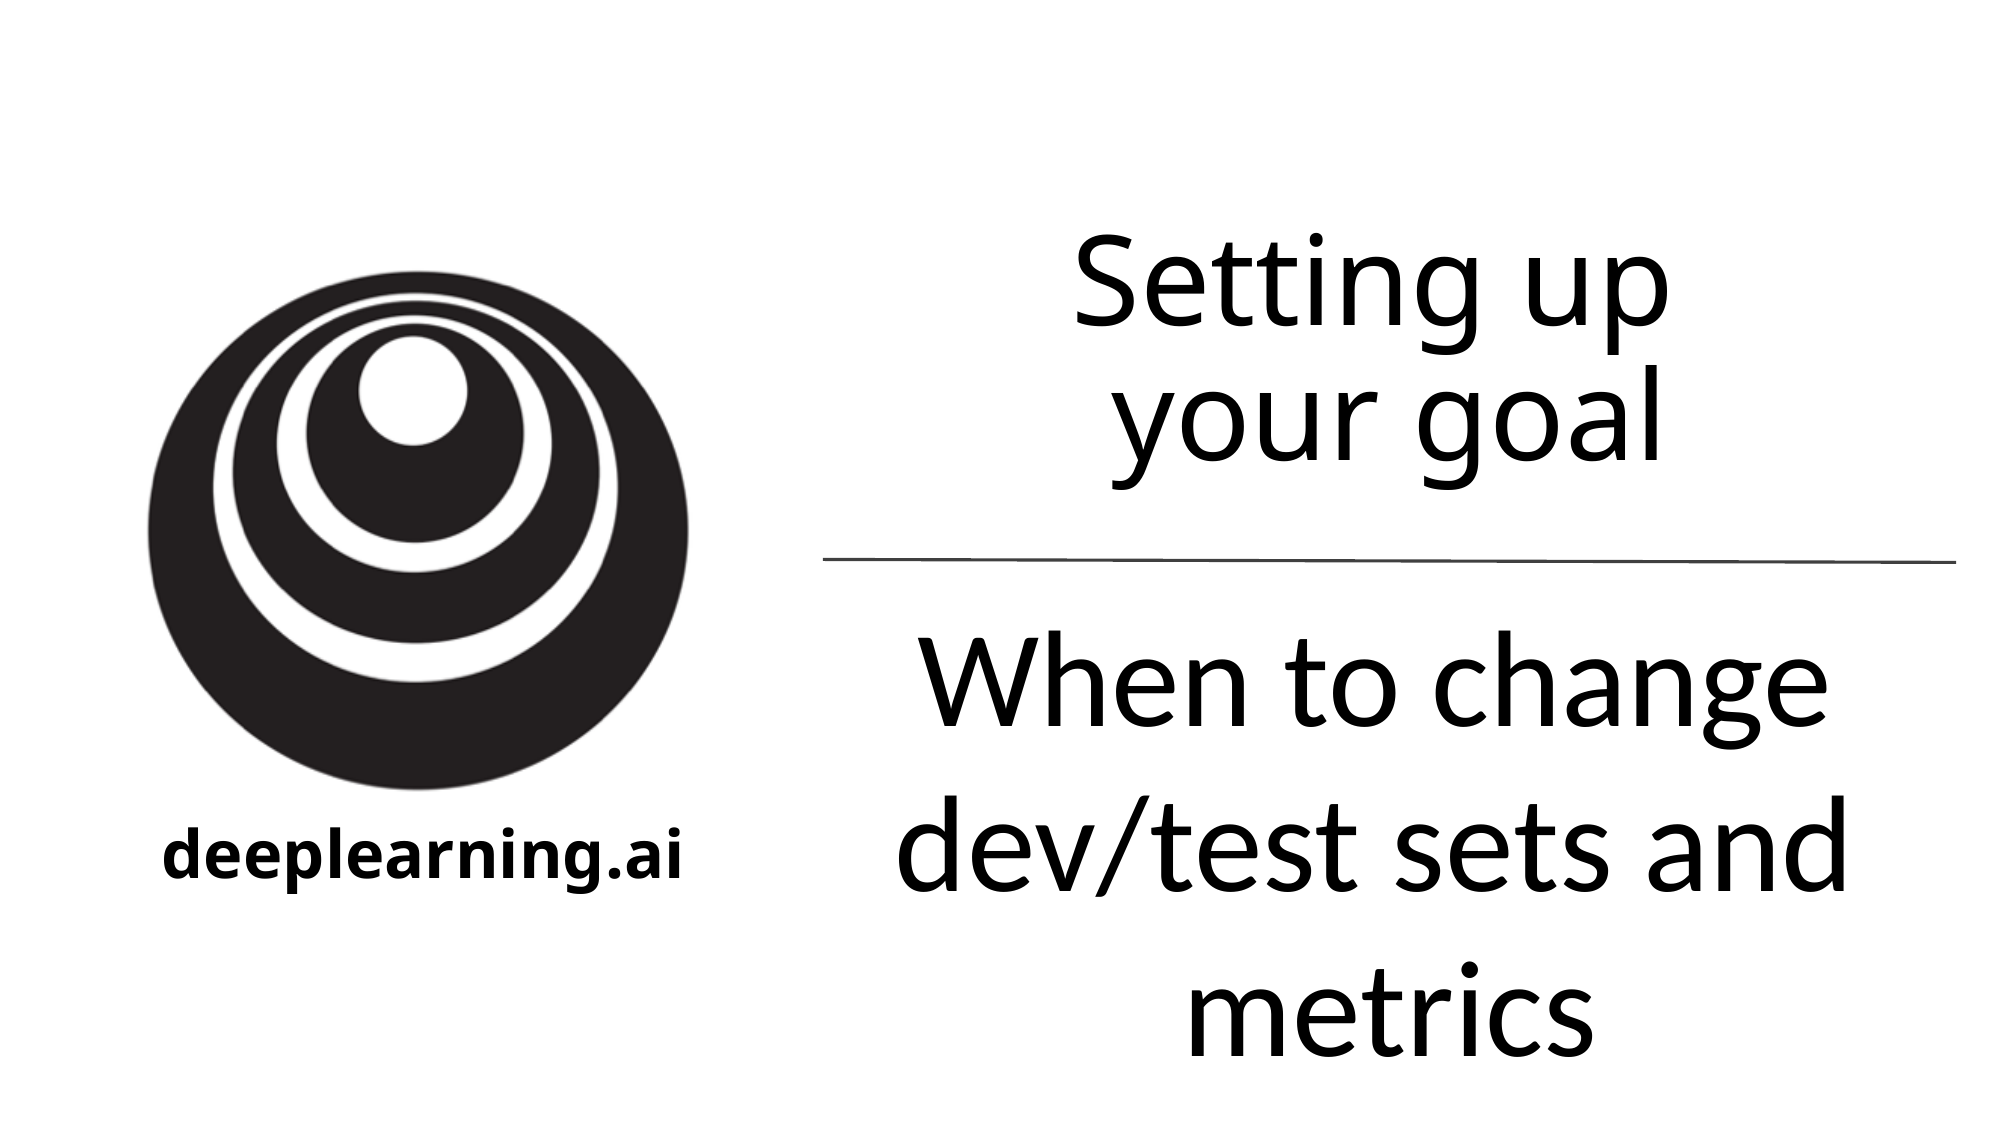

# Setting up your goal
deeplearning.ai
When to change
dev/test sets and
metrics